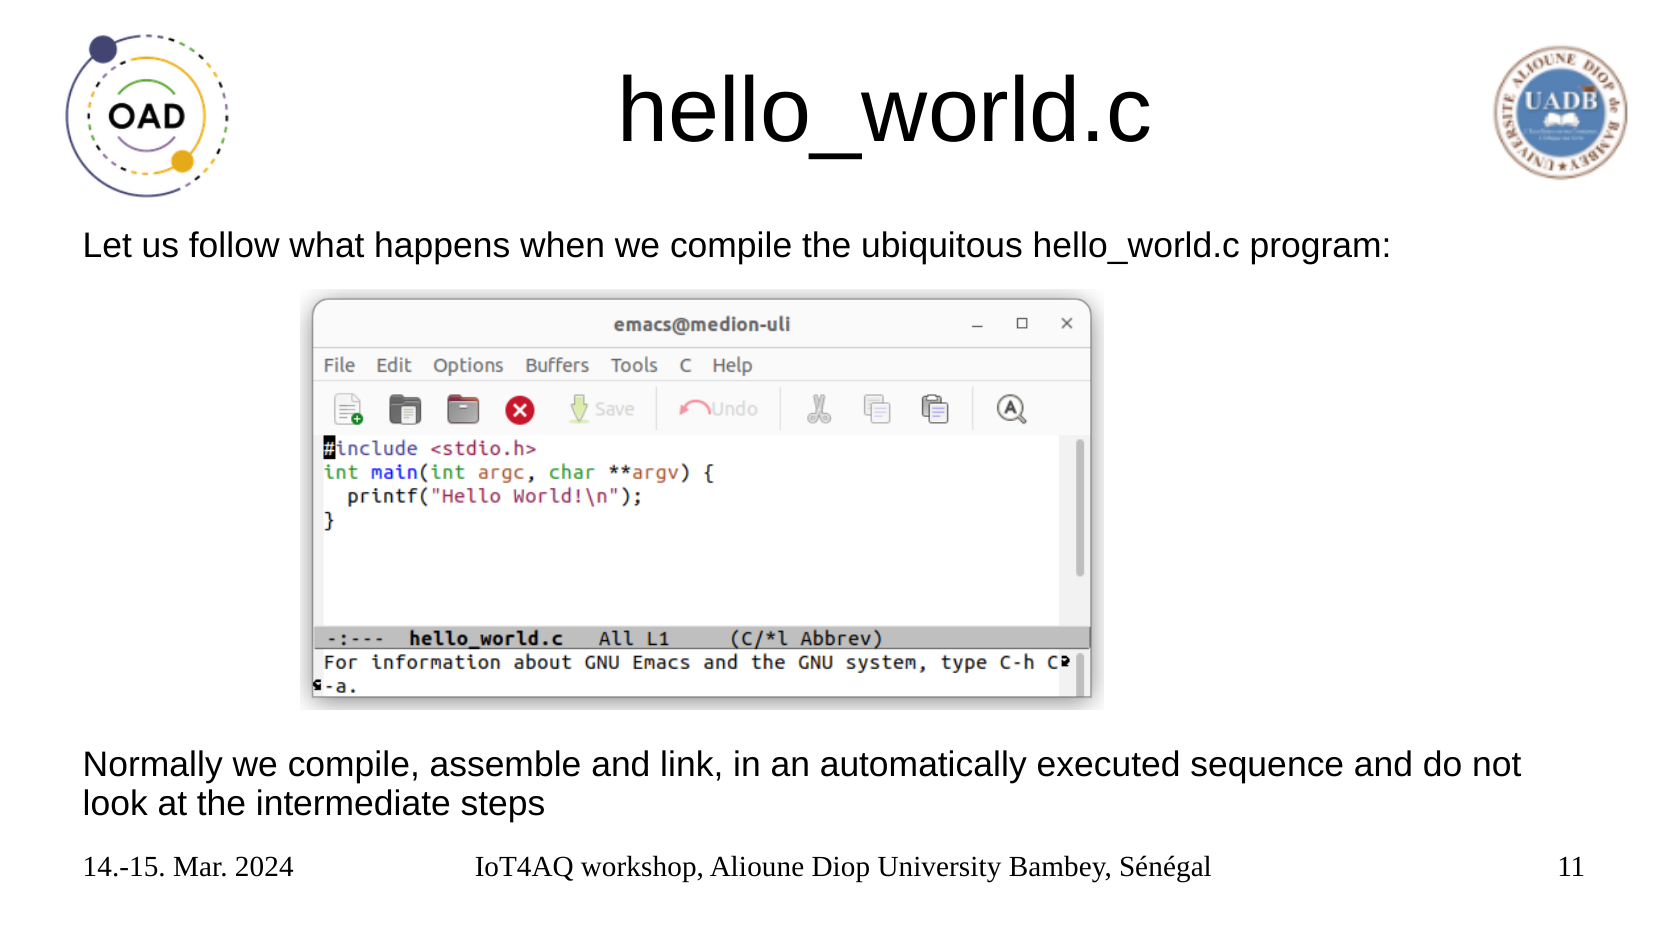

# hello_world.c
Let us follow what happens when we compile the ubiquitous hello_world.c program:
Normally we compile, assemble and link, in an automatically executed sequence and do not look at the intermediate steps
14.-15. Mar. 2024
IoT4AQ workshop, Alioune Diop University Bambey, Sénégal
11